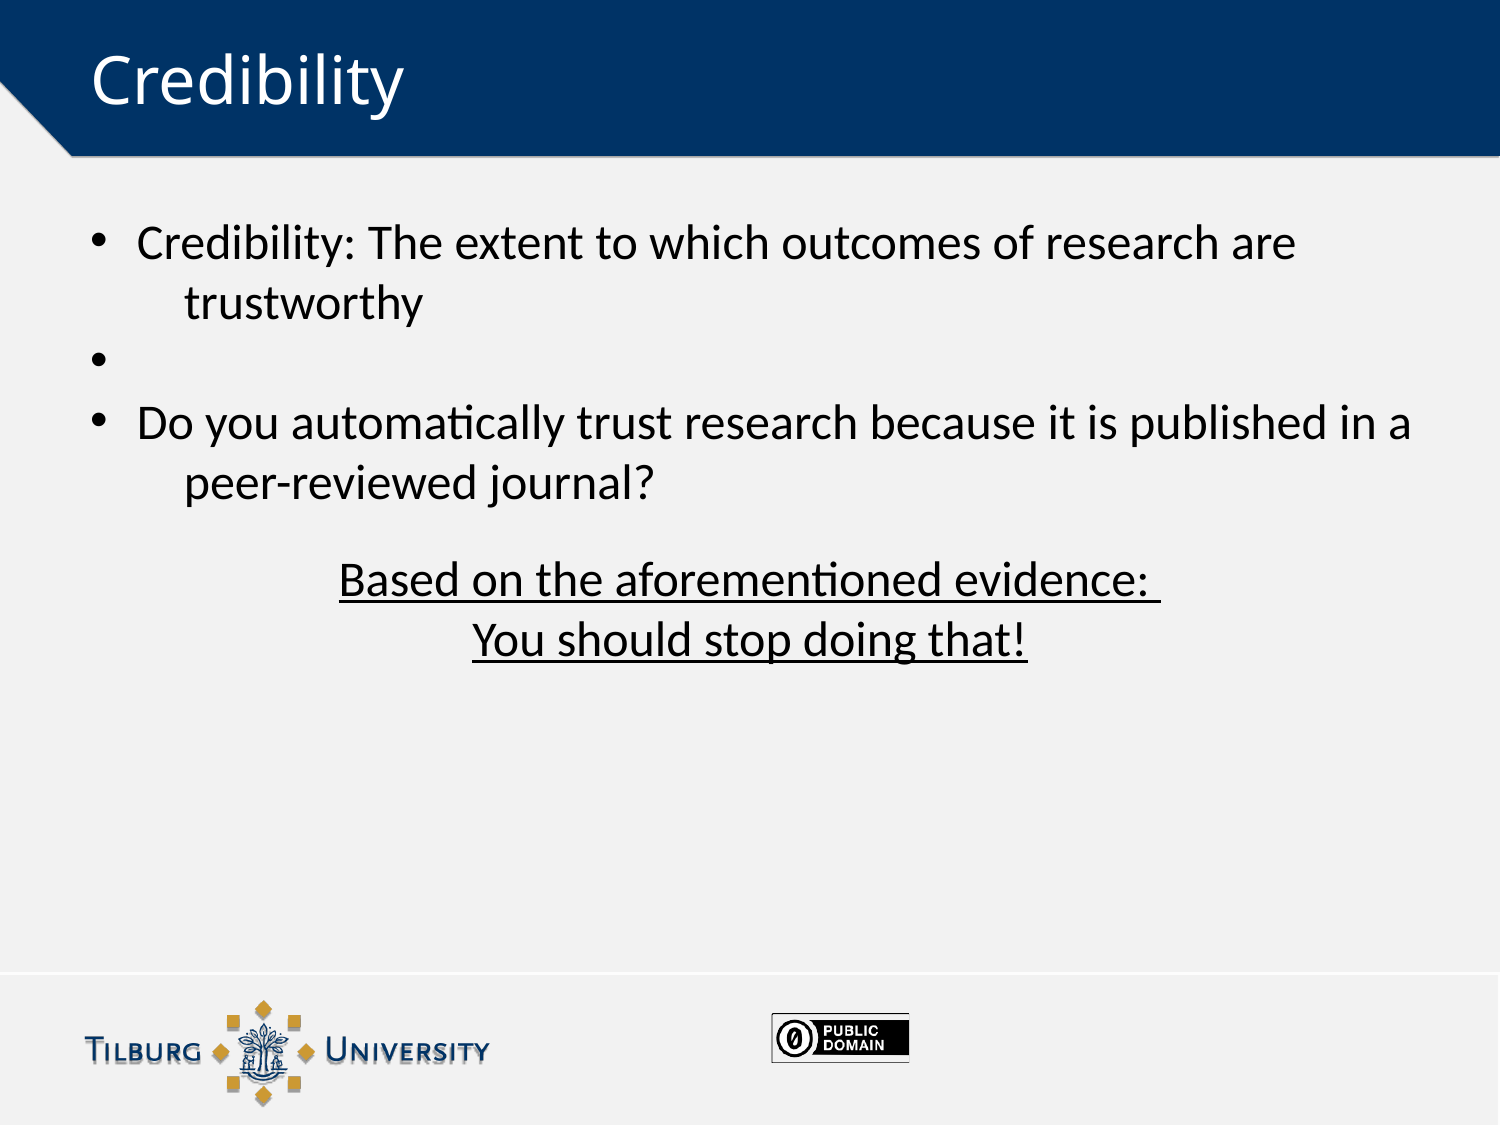

# Credibility
Credibility: The extent to which outcomes of research are trustworthy
Do you automatically trust research because it is published in a peer-reviewed journal?
Based on the aforementioned evidence:
You should stop doing that!